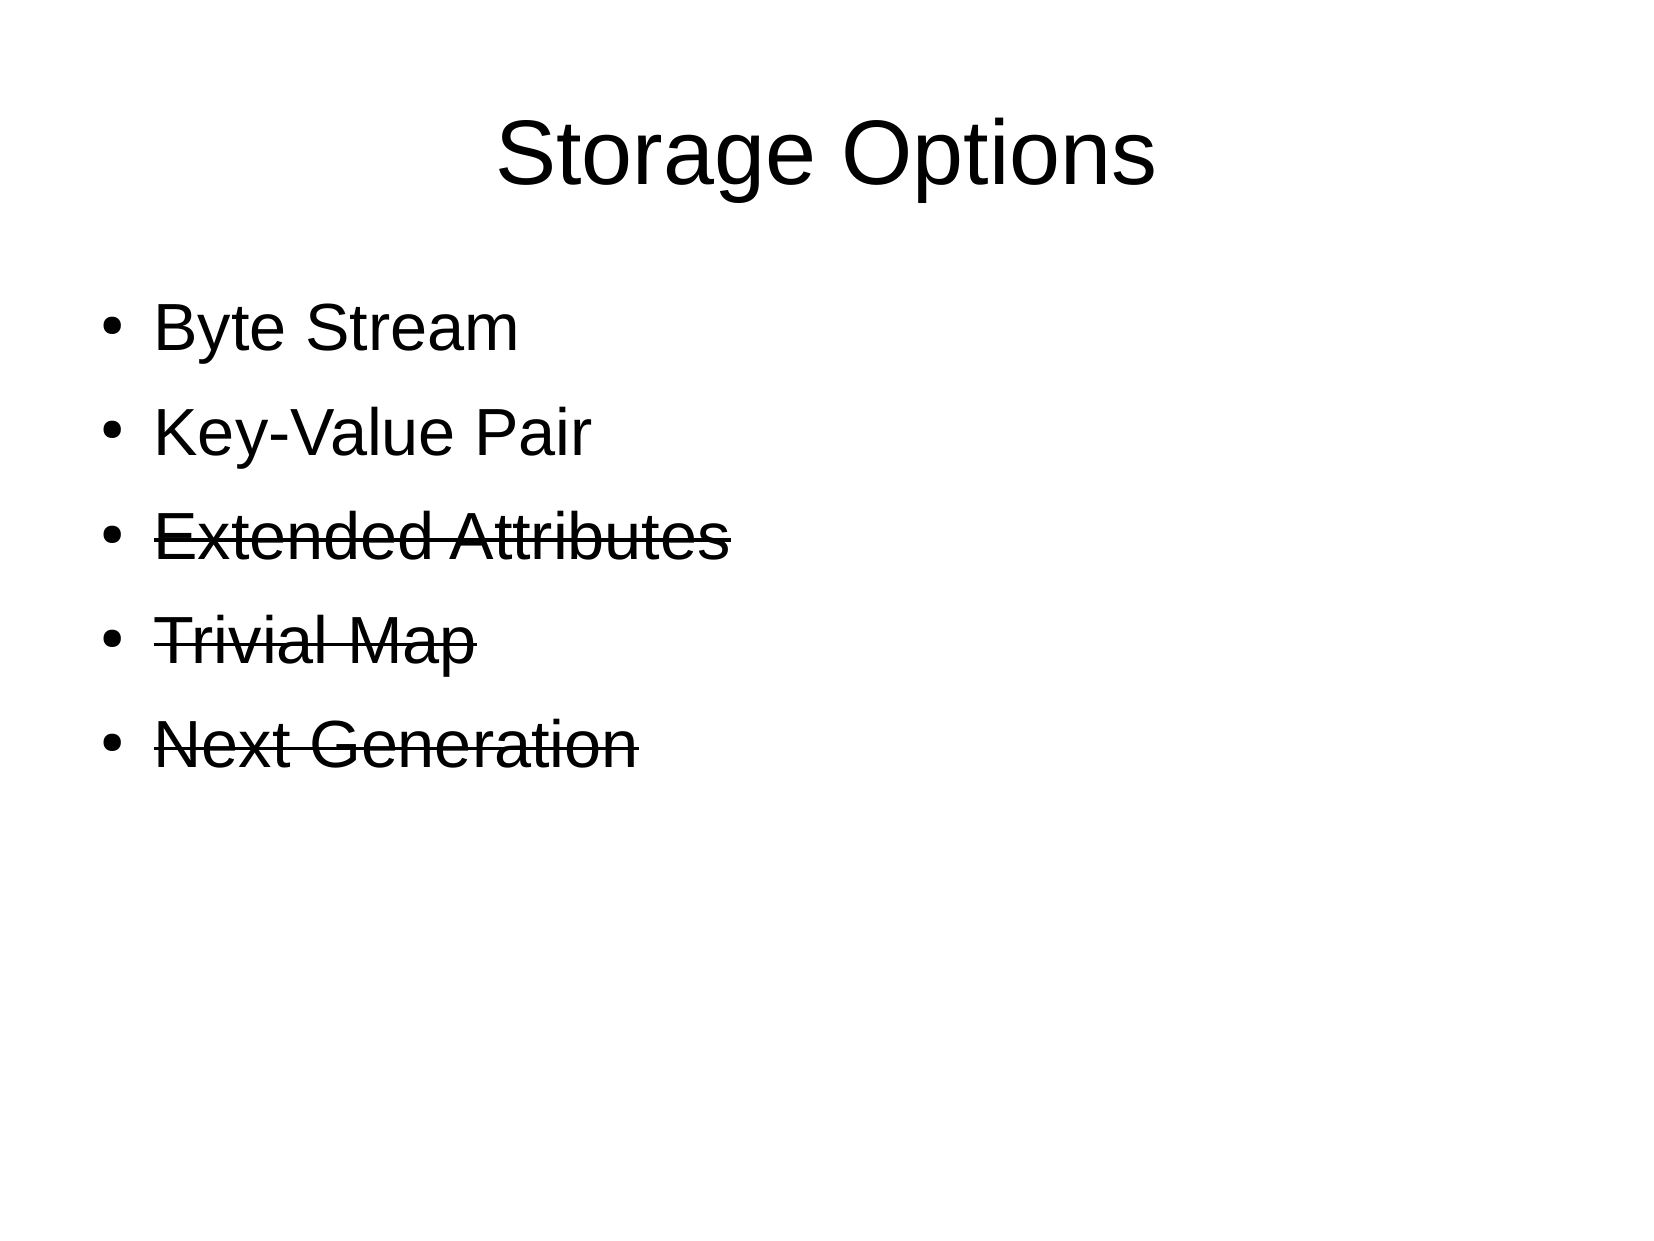

# Storage Options
Byte Stream
Key-Value Pair
Extended Attributes
Trivial Map
Next Generation